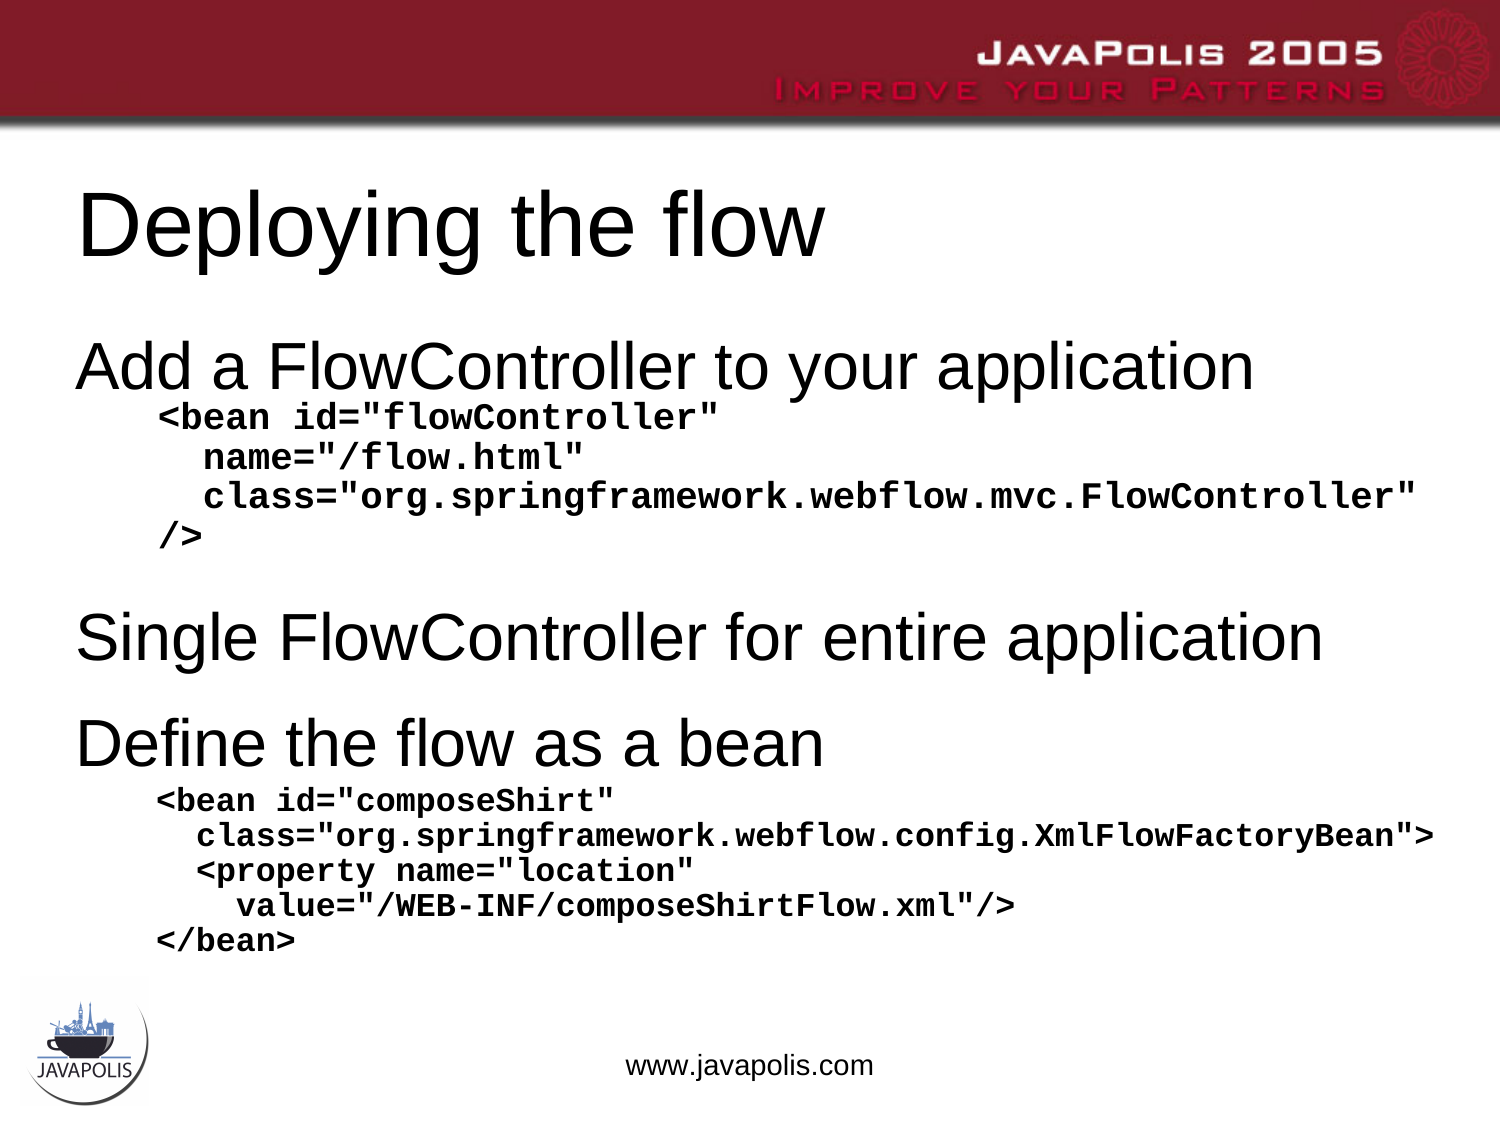

# Deploying the flow
Add a FlowController to your application
Single FlowController for entire application
Define the flow as a bean
<bean id="flowController"
 name="/flow.html"
 class="org.springframework.webflow.mvc.FlowController"
/>
<bean id="composeShirt"
 class="org.springframework.webflow.config.XmlFlowFactoryBean">
 <property name="location"
 value="/WEB-INF/composeShirtFlow.xml"/>
</bean>